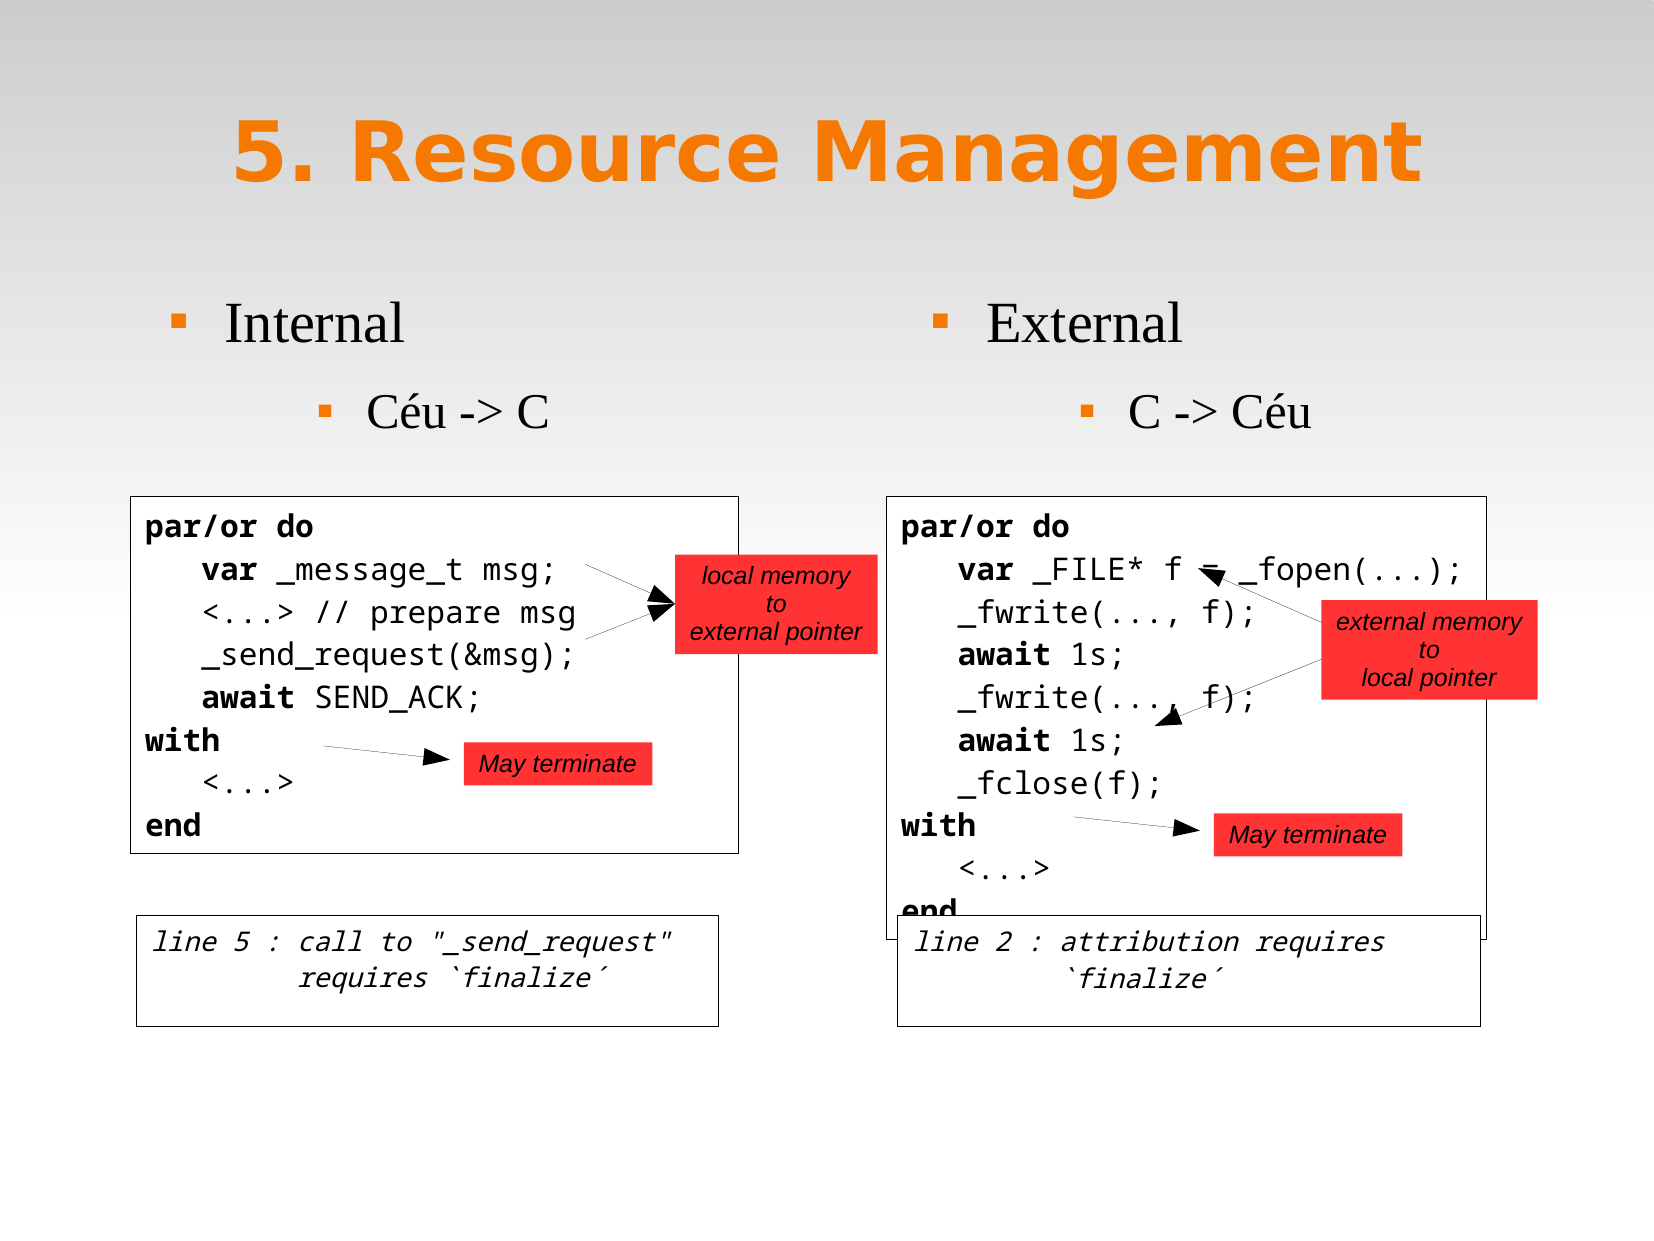

# 5. Resource Management
Internal
Céu -> C
External
C -> Céu
par/or do
 var _message_t msg;
 <...> // prepare msg
 _send_request(&msg);
 await SEND_ACK;
with
 <...>
end
par/or do
 var _FILE* f = _fopen(...);
 _fwrite(..., f);
 await 1s;
 _fwrite(..., f);
 await 1s;
 _fclose(f);
with
 <...>
end
local memory
to
external pointer
external memory
to
local pointer
May terminate
May terminate
line 5 : call to "_send_request" requires `finalize´
line 2 : attribution requires `finalize´